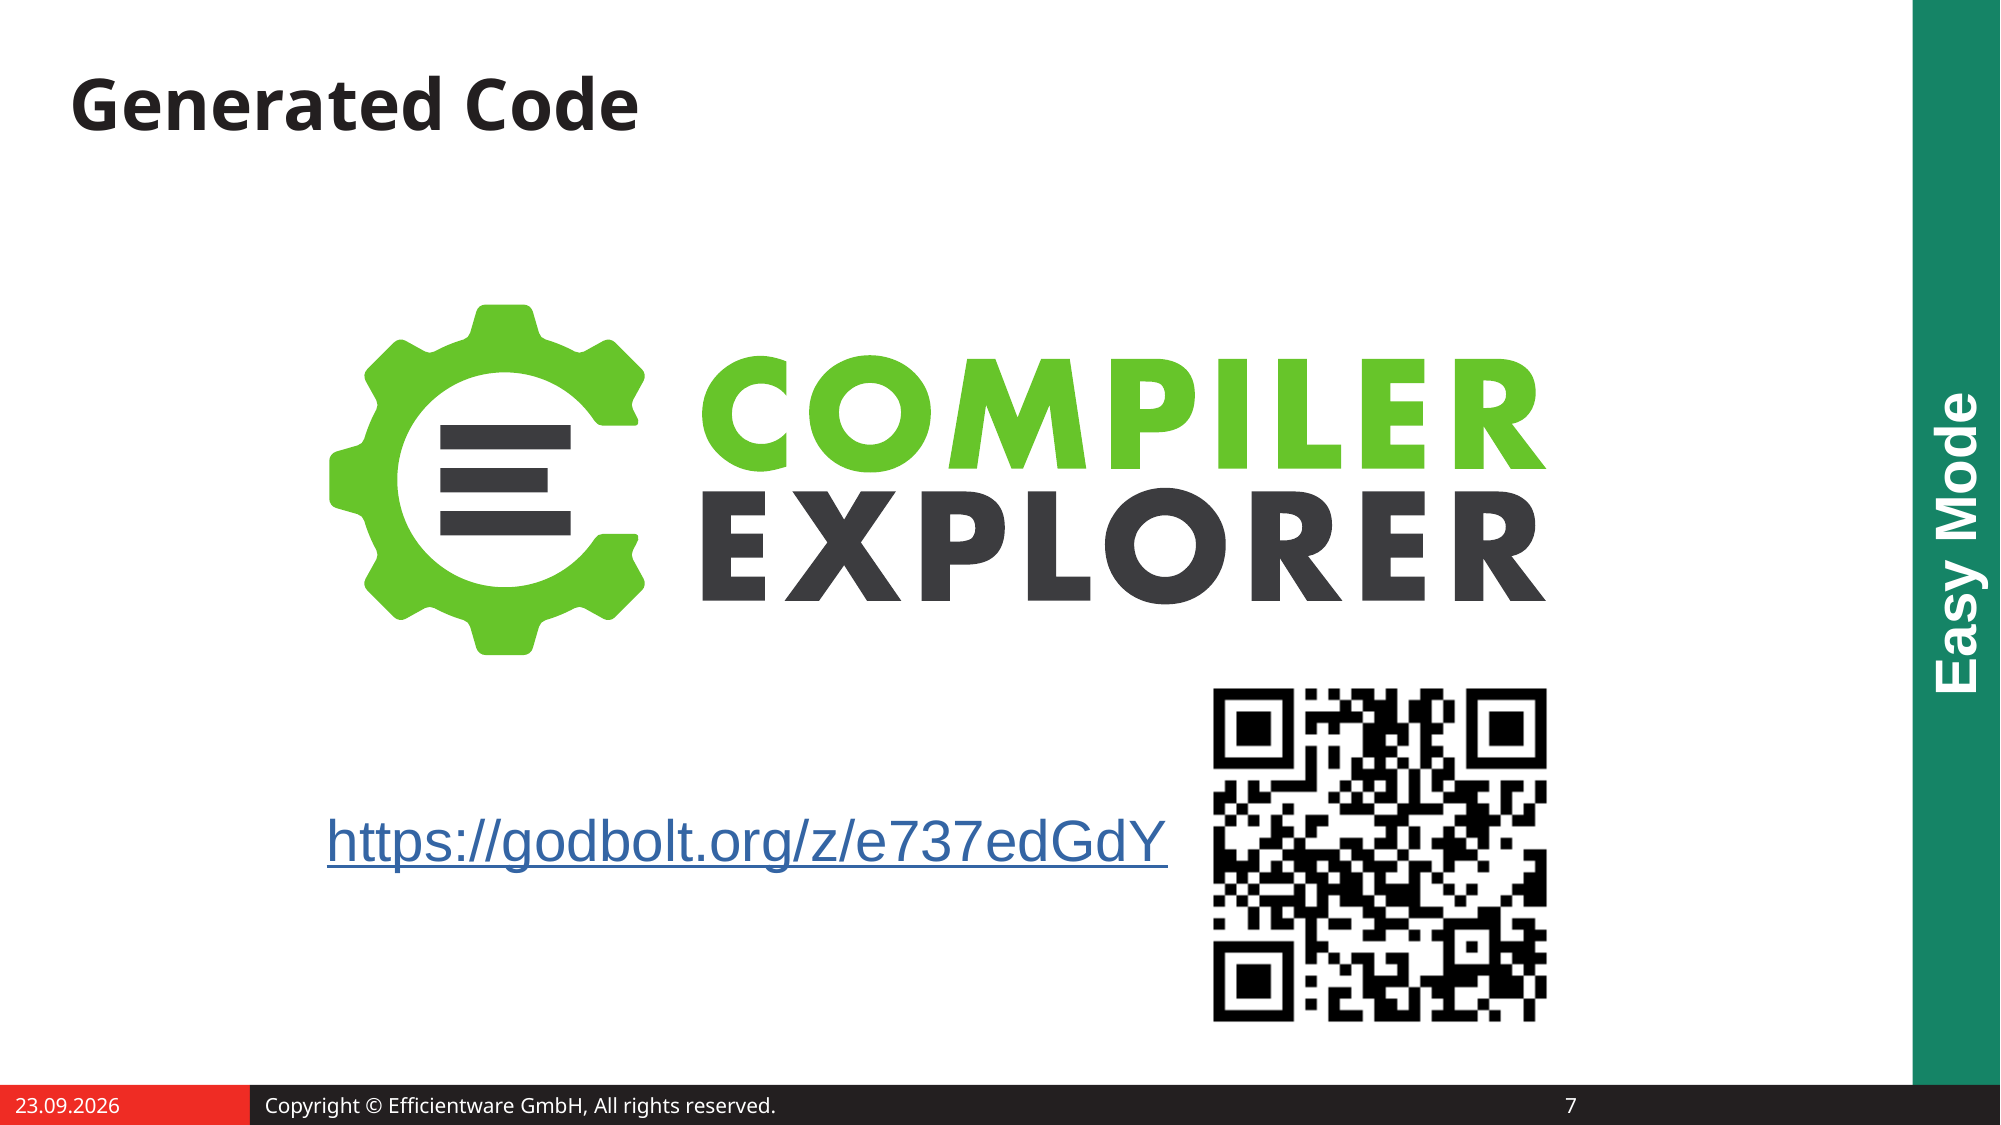

# Generated Code
Easy Mode
https://godbolt.org/z/e737edGdY
Copyright © Efficientware GmbH, All rights reserved.